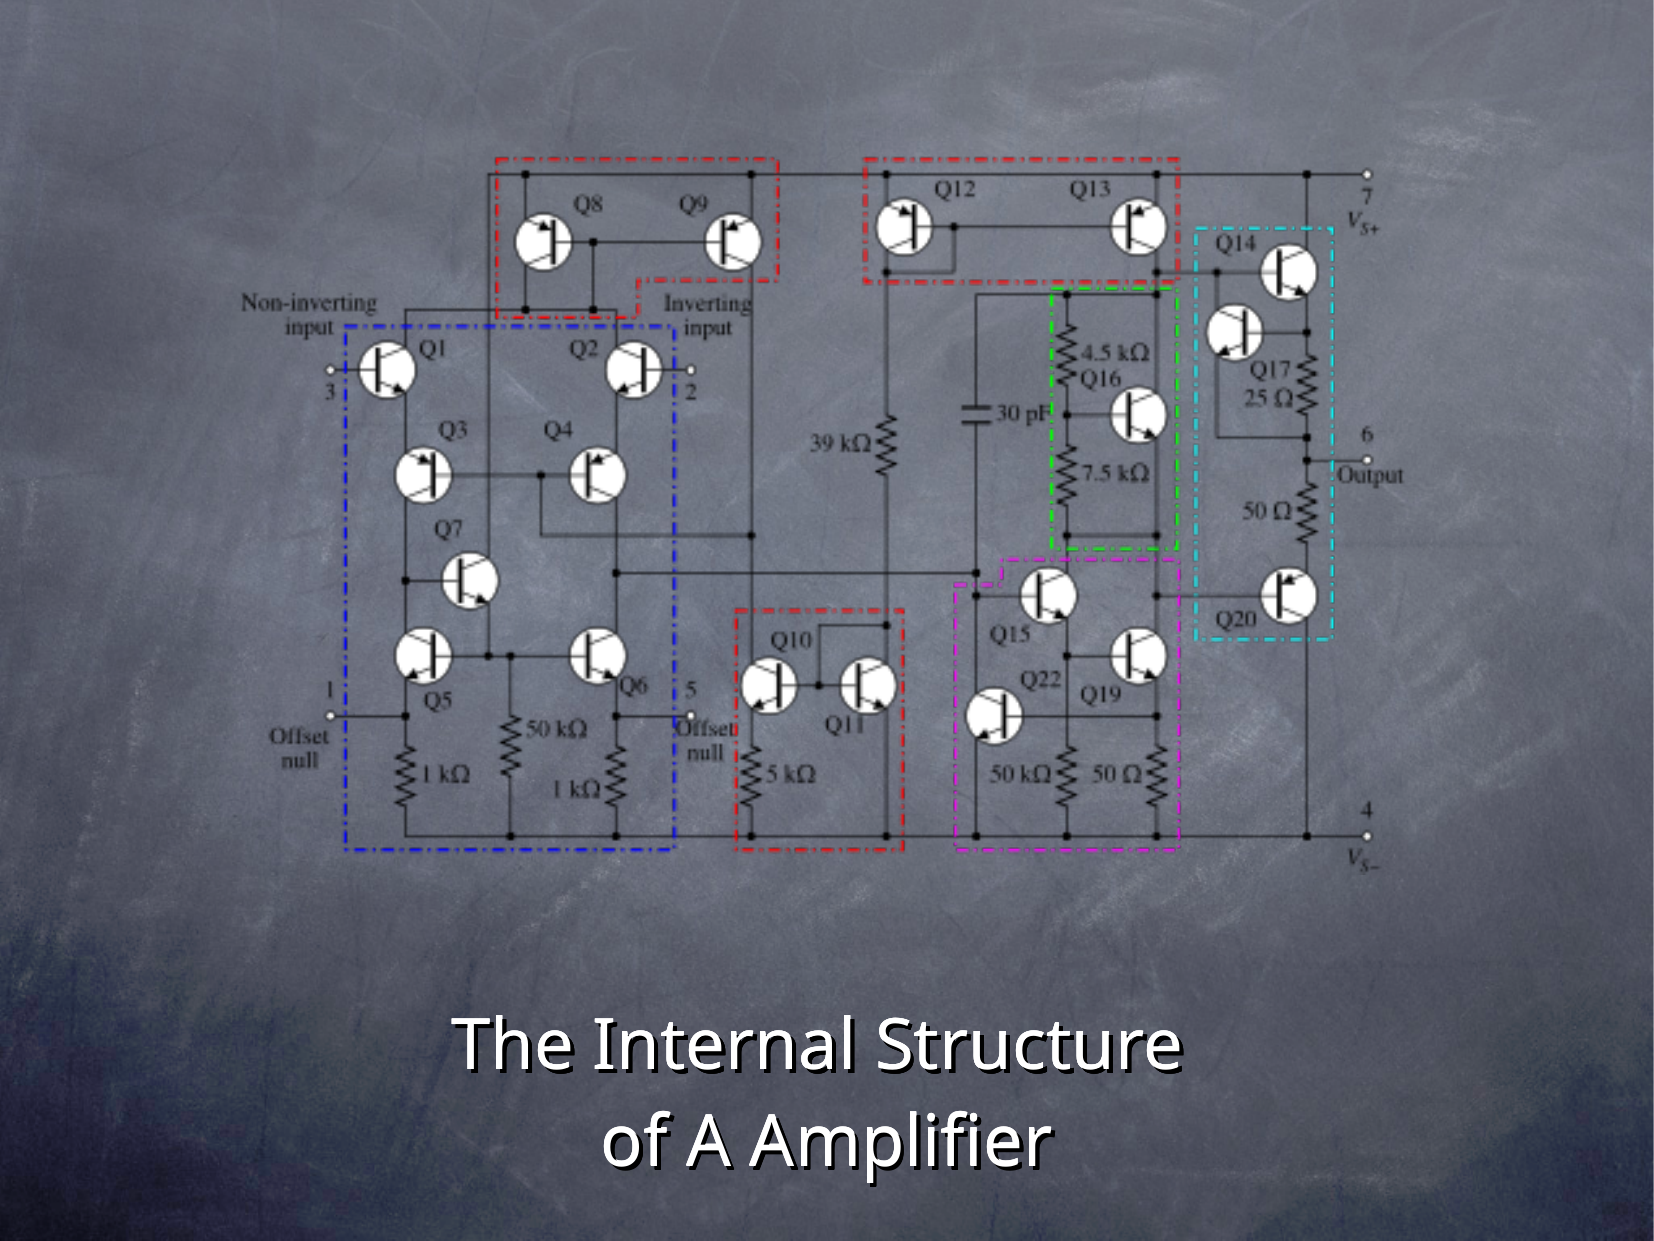

The Internal Structure
of A Amplifier
The Internal Structure
of A Amplifier
The Internal Structure
of A Amplifier